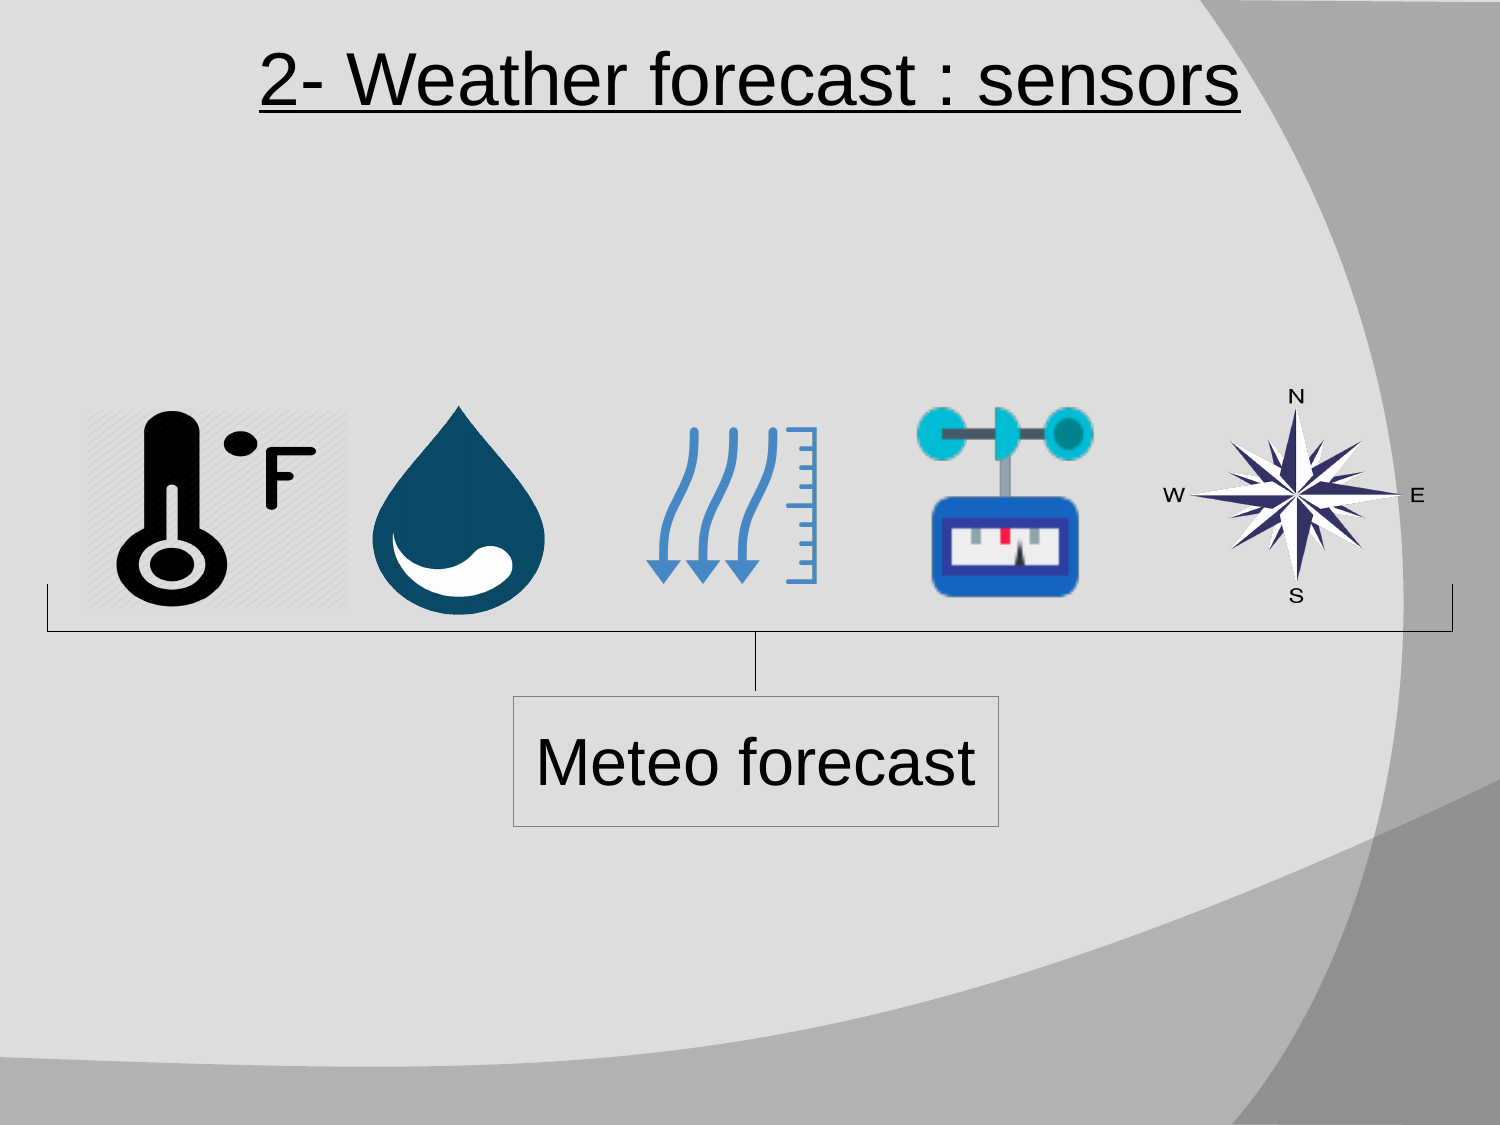

2- Weather forecast : sensors
Meteo forecast